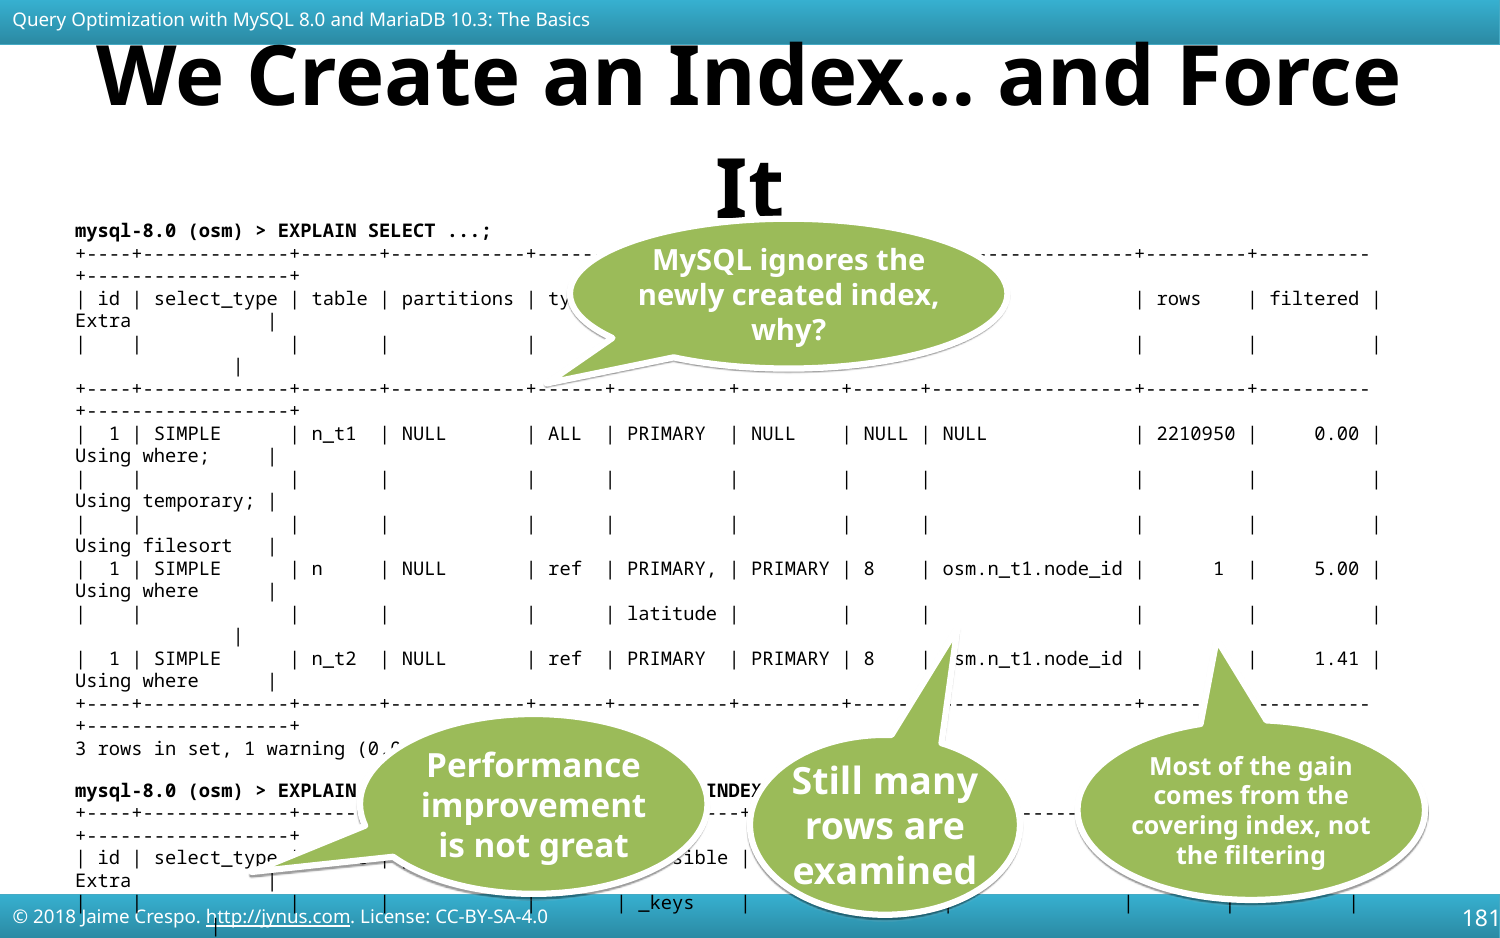

# We Create an Index… and Force It
mysql-8.0 (osm) > EXPLAIN SELECT ...;
+----+-------------+-------+------------+------+----------+---------+------+------------------+---------+----------+------------------+
| id | select_type | table | partitions | type | possible | key | key_ | ref | rows | filtered | Extra |
| | | | | | _keys | | len | | | | |
+----+-------------+-------+------------+------+----------+---------+------+------------------+---------+----------+------------------+
| 1 | SIMPLE | n_t1 | NULL | ALL | PRIMARY | NULL | NULL | NULL | 2210950 | 0.00 | Using where; |
| | | | | | | | | | | | Using temporary; |
| | | | | | | | | | | | Using filesort |
| 1 | SIMPLE | n | NULL | ref | PRIMARY, | PRIMARY | 8 | osm.n_t1.node_id | 1 | 5.00 | Using where |
| | | | | | latitude | | | | | | |
| 1 | SIMPLE | n_t2 | NULL | ref | PRIMARY | PRIMARY | 8 | osm.n_t1.node_id | 1 | 1.41 | Using where |
+----+-------------+-------+------------+------+----------+---------+------+------------------+---------+----------+------------------+
3 rows in set, 1 warning (0.00 sec)
mysql-8.0 (osm) > EXPLAIN SELECT ... FROM nodes n FORCE INDEX(latitude) ...;
+----+-------------+-------+------------+-------+----------+----------+------+---------------+--------+----------+------------------+
| id | select_type | table | partitions | type | possible | key | key_ | ref | rows | filtered | Extra |
| | | | | | _keys | | len | | | | |
+----+-------------+-------+------------+-------+----------+----------+------+---------------+--------+----------+------------------+
| 1 | SIMPLE | n | NULL | range | latitude | latitude | 8 | NULL | 949370 | 11.11 | Using where; |
| | | | | | | | | | | | Using index; |
| | | | | | | | | | | | Using filesort |
| 1 | SIMPLE | n_t1 | NULL | ref | PRIMARY | PRIMARY | 8 | osm.n.node_id | 1 | 1.41 | Using where |
| 1 | SIMPLE | n_t2 | NULL | ref | PRIMARY | PRIMARY | 8 | osm.n.node_id | 1 | 1.41 | Using where |
+----+-------------+-------+------------+-------+----------+----------+------+---------------+--------+----------+------------------+
3 rows in set, 1 warning (0.00 sec)
Mysql-8.0 (osm) > SELECT ... FROM nodes n FORCE INDEX(latitude) ...;
0 rows in set (0.26 sec)
MySQL ignores the newly created index, why?
Performance improvement is not great
Most of the gain comes from the covering index, not the filtering
Still many rows are examined